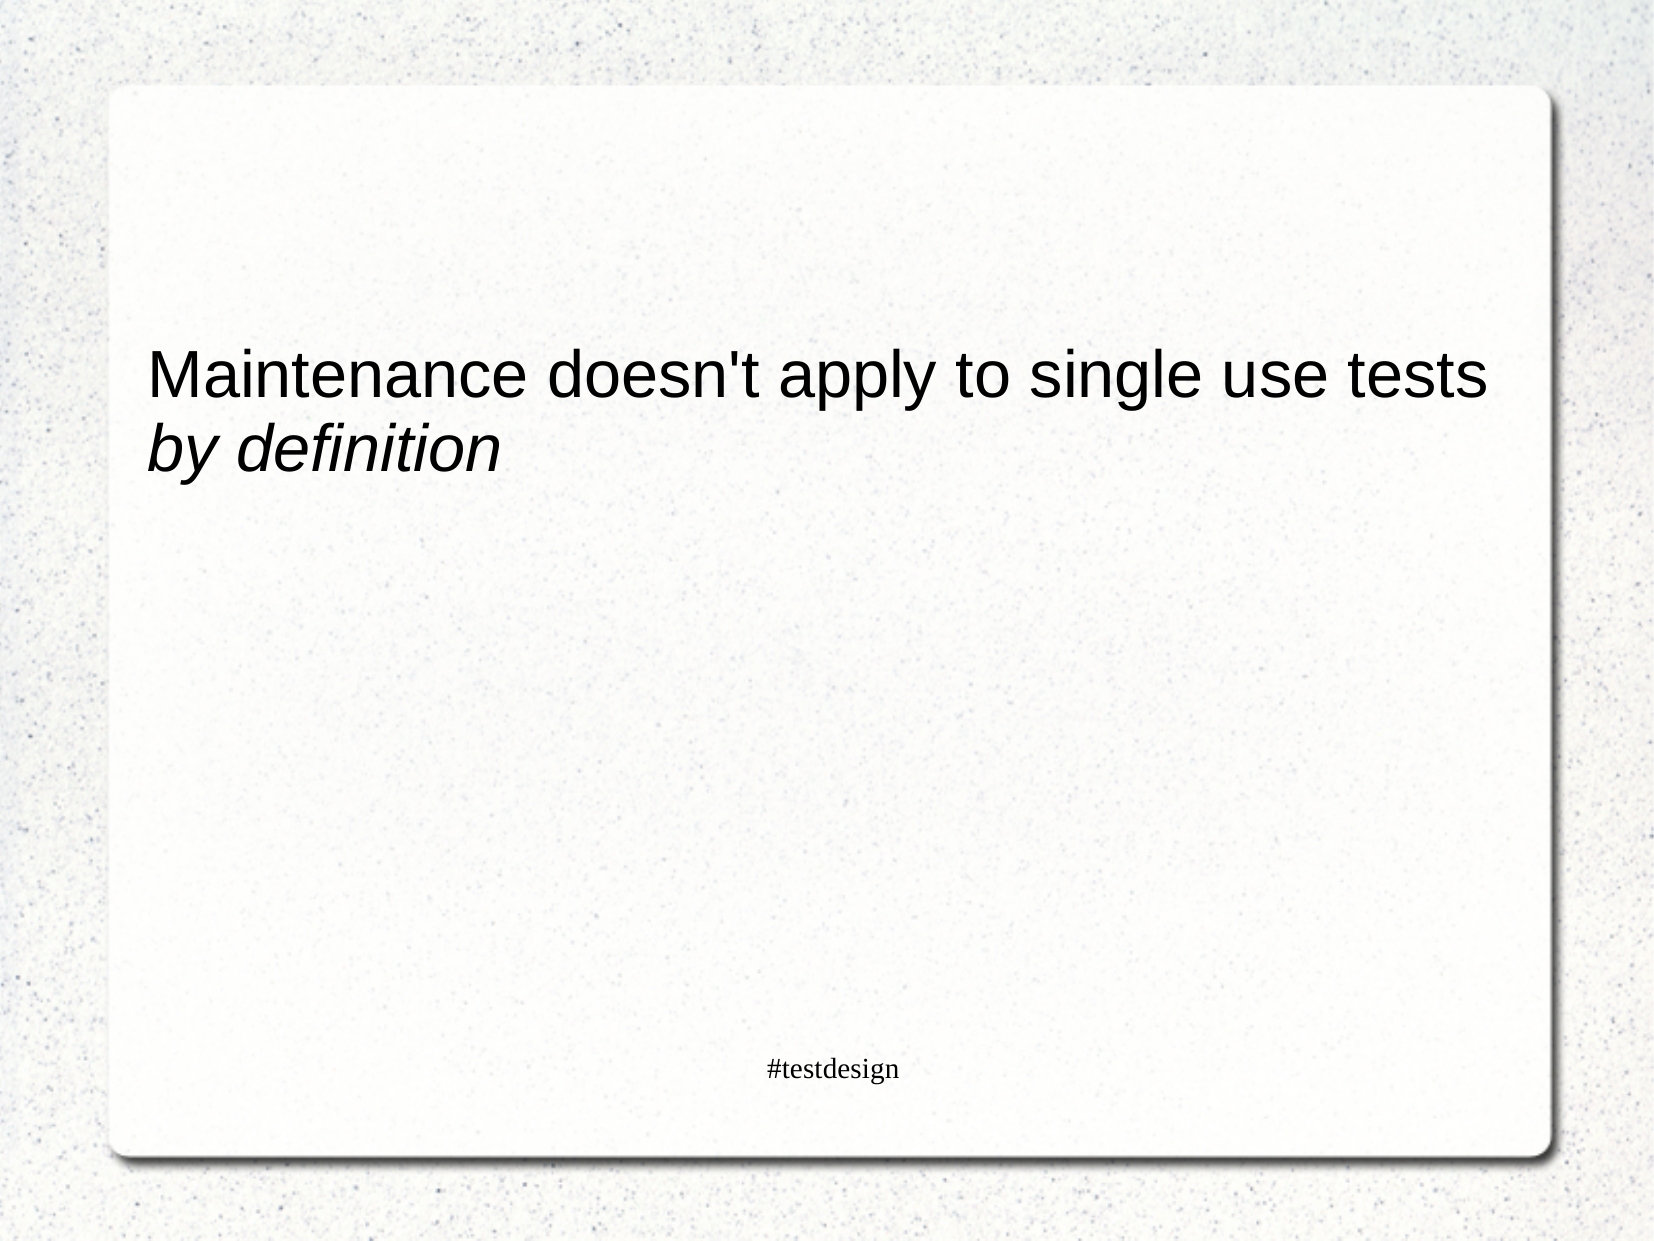

# Maintenance doesn't apply to single use tests by definition
#testdesign